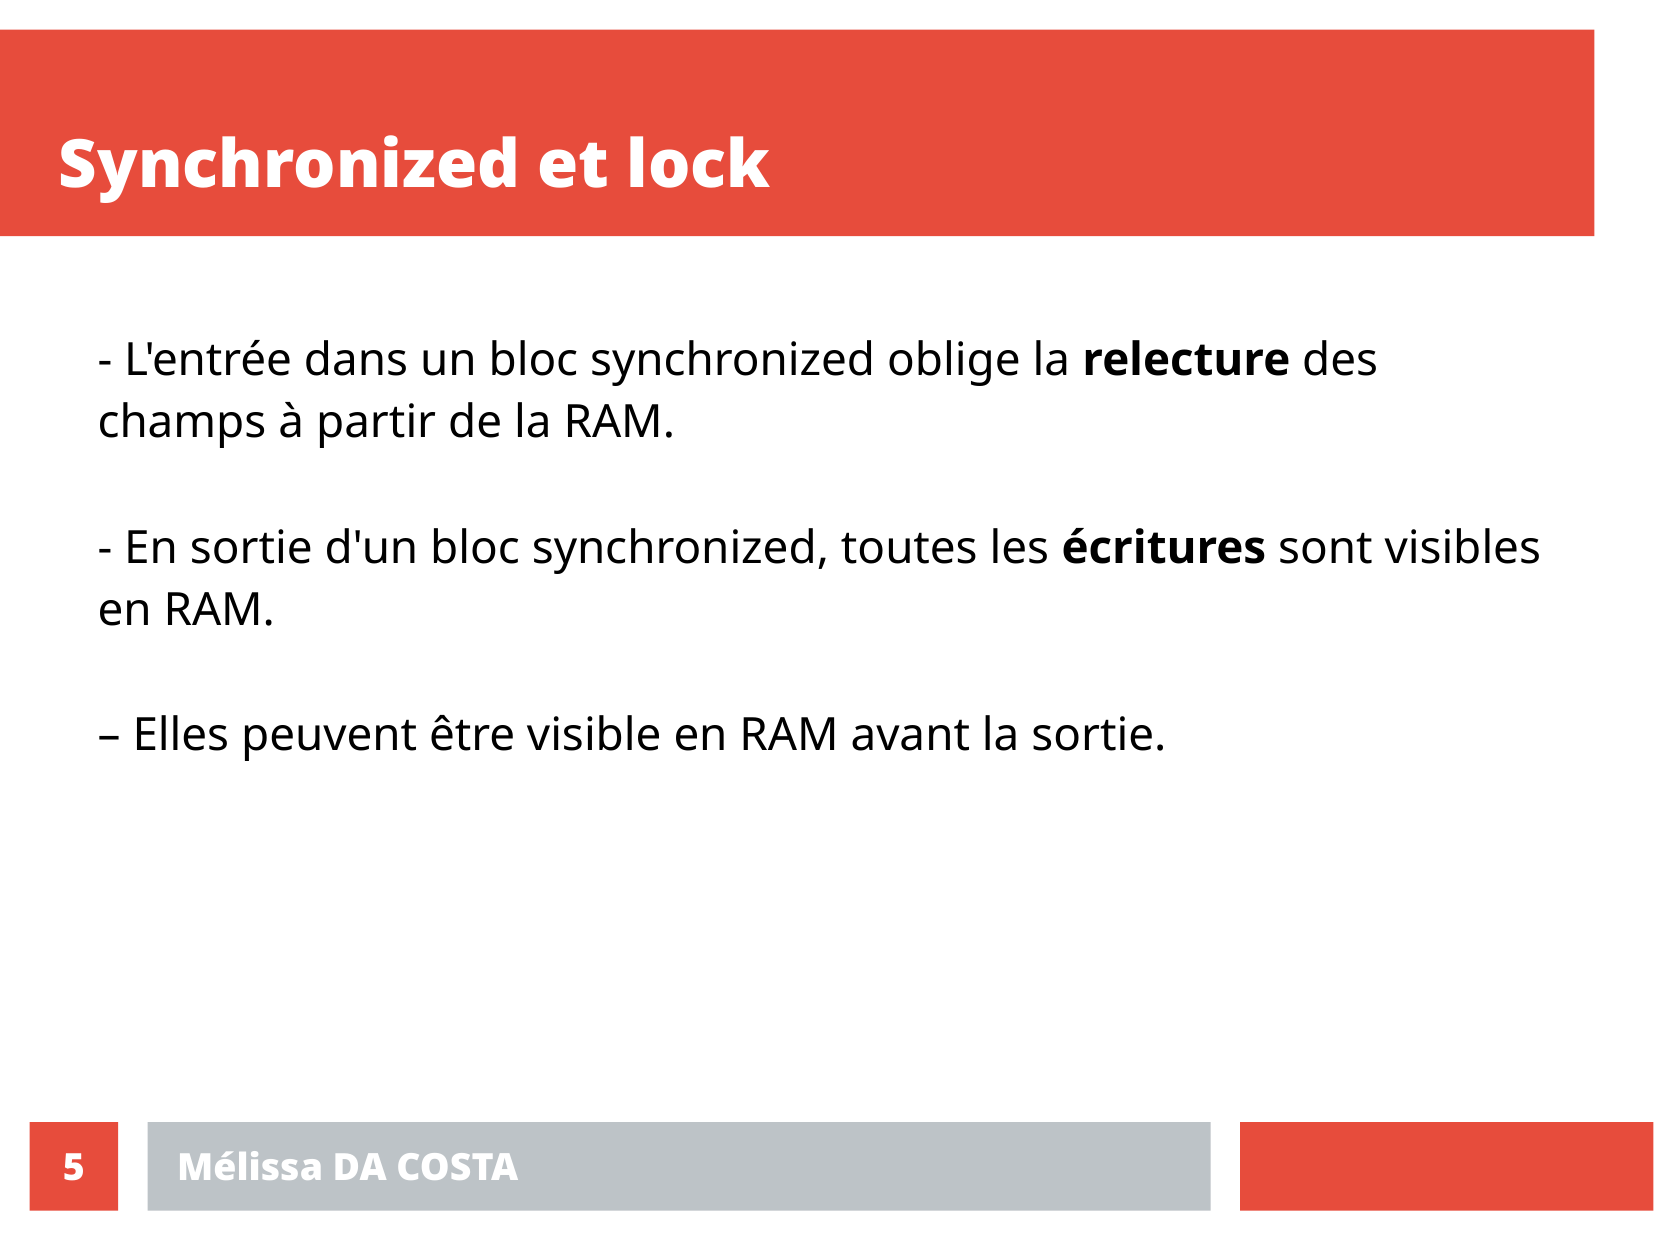

# Synchronized et lock
- L'entrée dans un bloc synchronized oblige la relecture des champs à partir de la RAM.
- En sortie d'un bloc synchronized, toutes les écritures sont visibles en RAM.
– Elles peuvent être visible en RAM avant la sortie.
5
Mélissa DA COSTA